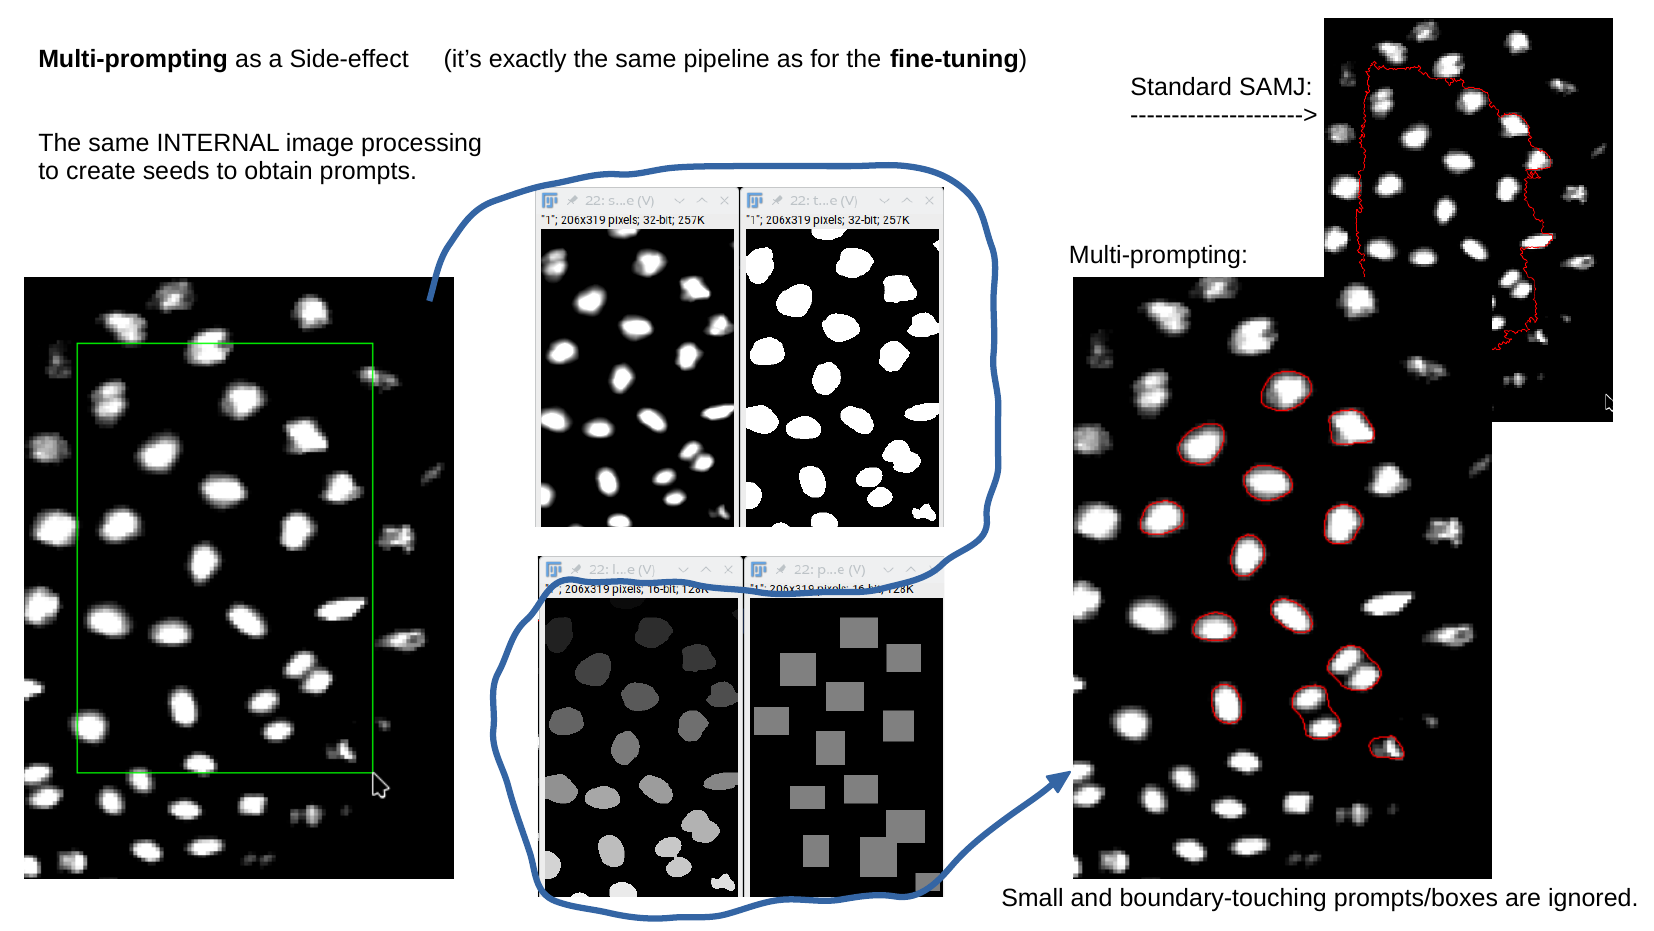

# Multi-prompting as a Side-effect (it’s exactly the same pipeline as for the fine-tuning)
														 Standard SAMJ:
														 --------------------->
The same INTERNAL image processing
to create seeds to obtain prompts.
													 Multi-prompting:
												 Small and boundary-touching prompts/boxes are ignored.